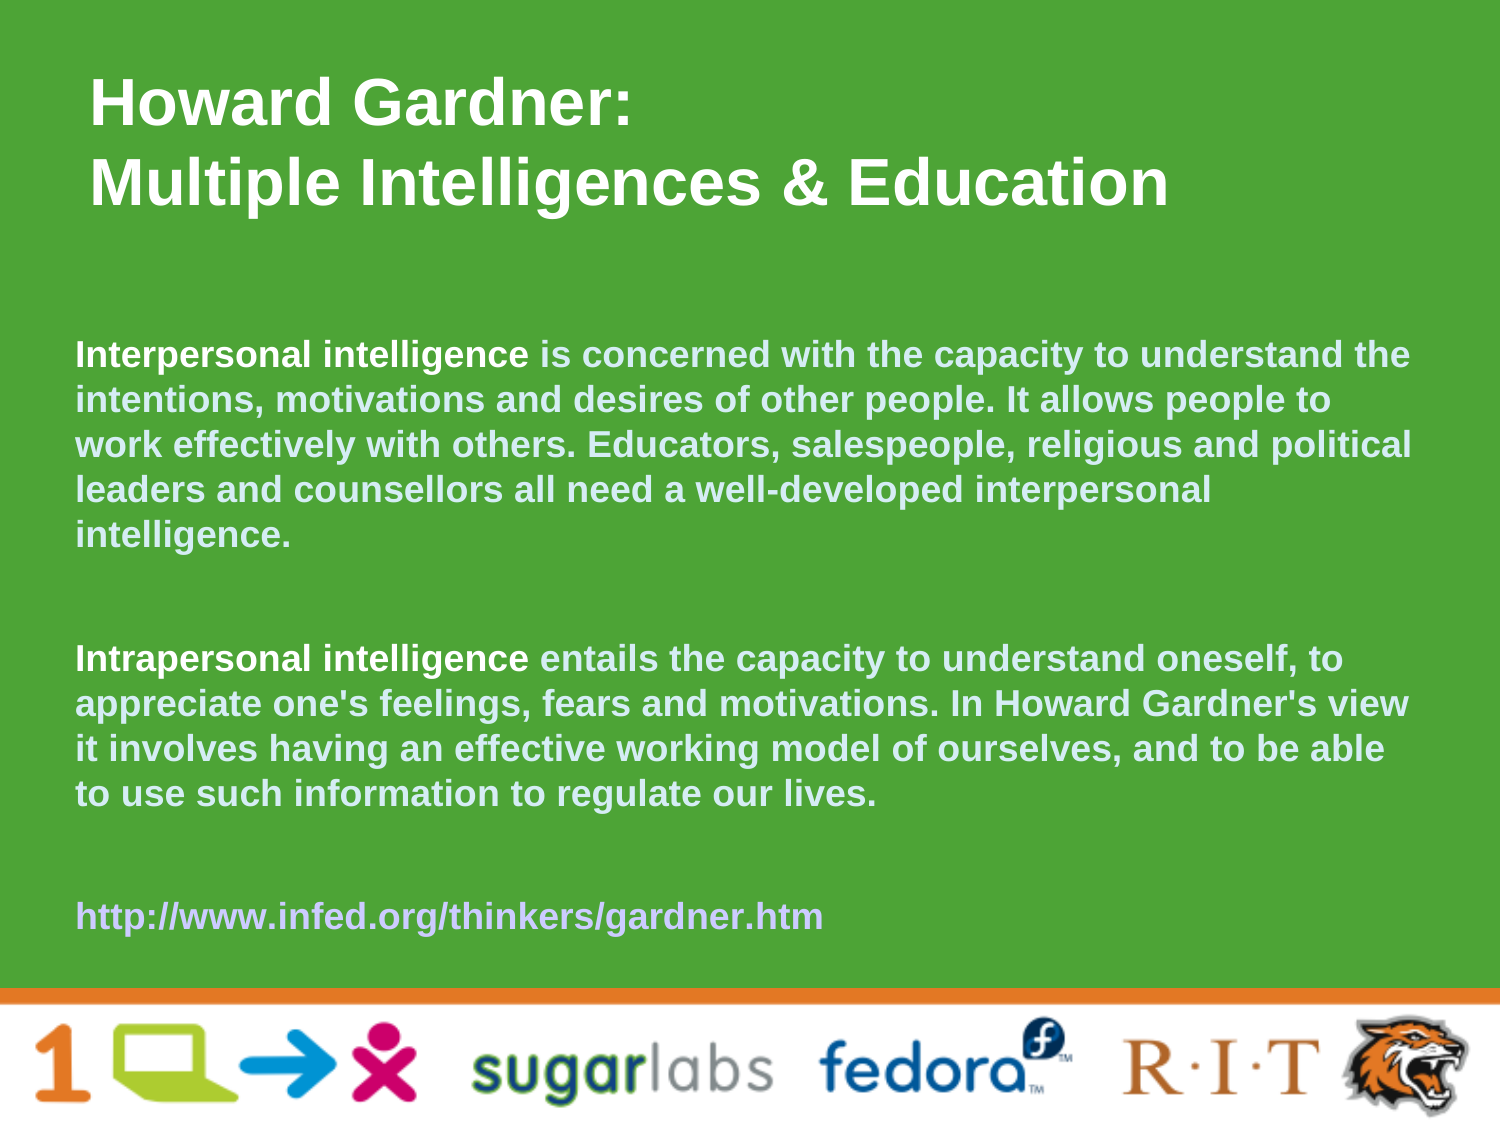

# Howard Gardner: Multiple Intelligences & Education
Interpersonal intelligence is concerned with the capacity to understand the intentions, motivations and desires of other people. It allows people to work effectively with others. Educators, salespeople, religious and political leaders and counsellors all need a well-developed interpersonal intelligence.
Intrapersonal intelligence entails the capacity to understand oneself, to appreciate one's feelings, fears and motivations. In Howard Gardner's view it involves having an effective working model of ourselves, and to be able to use such information to regulate our lives.
http://www.infed.org/thinkers/gardner.htm